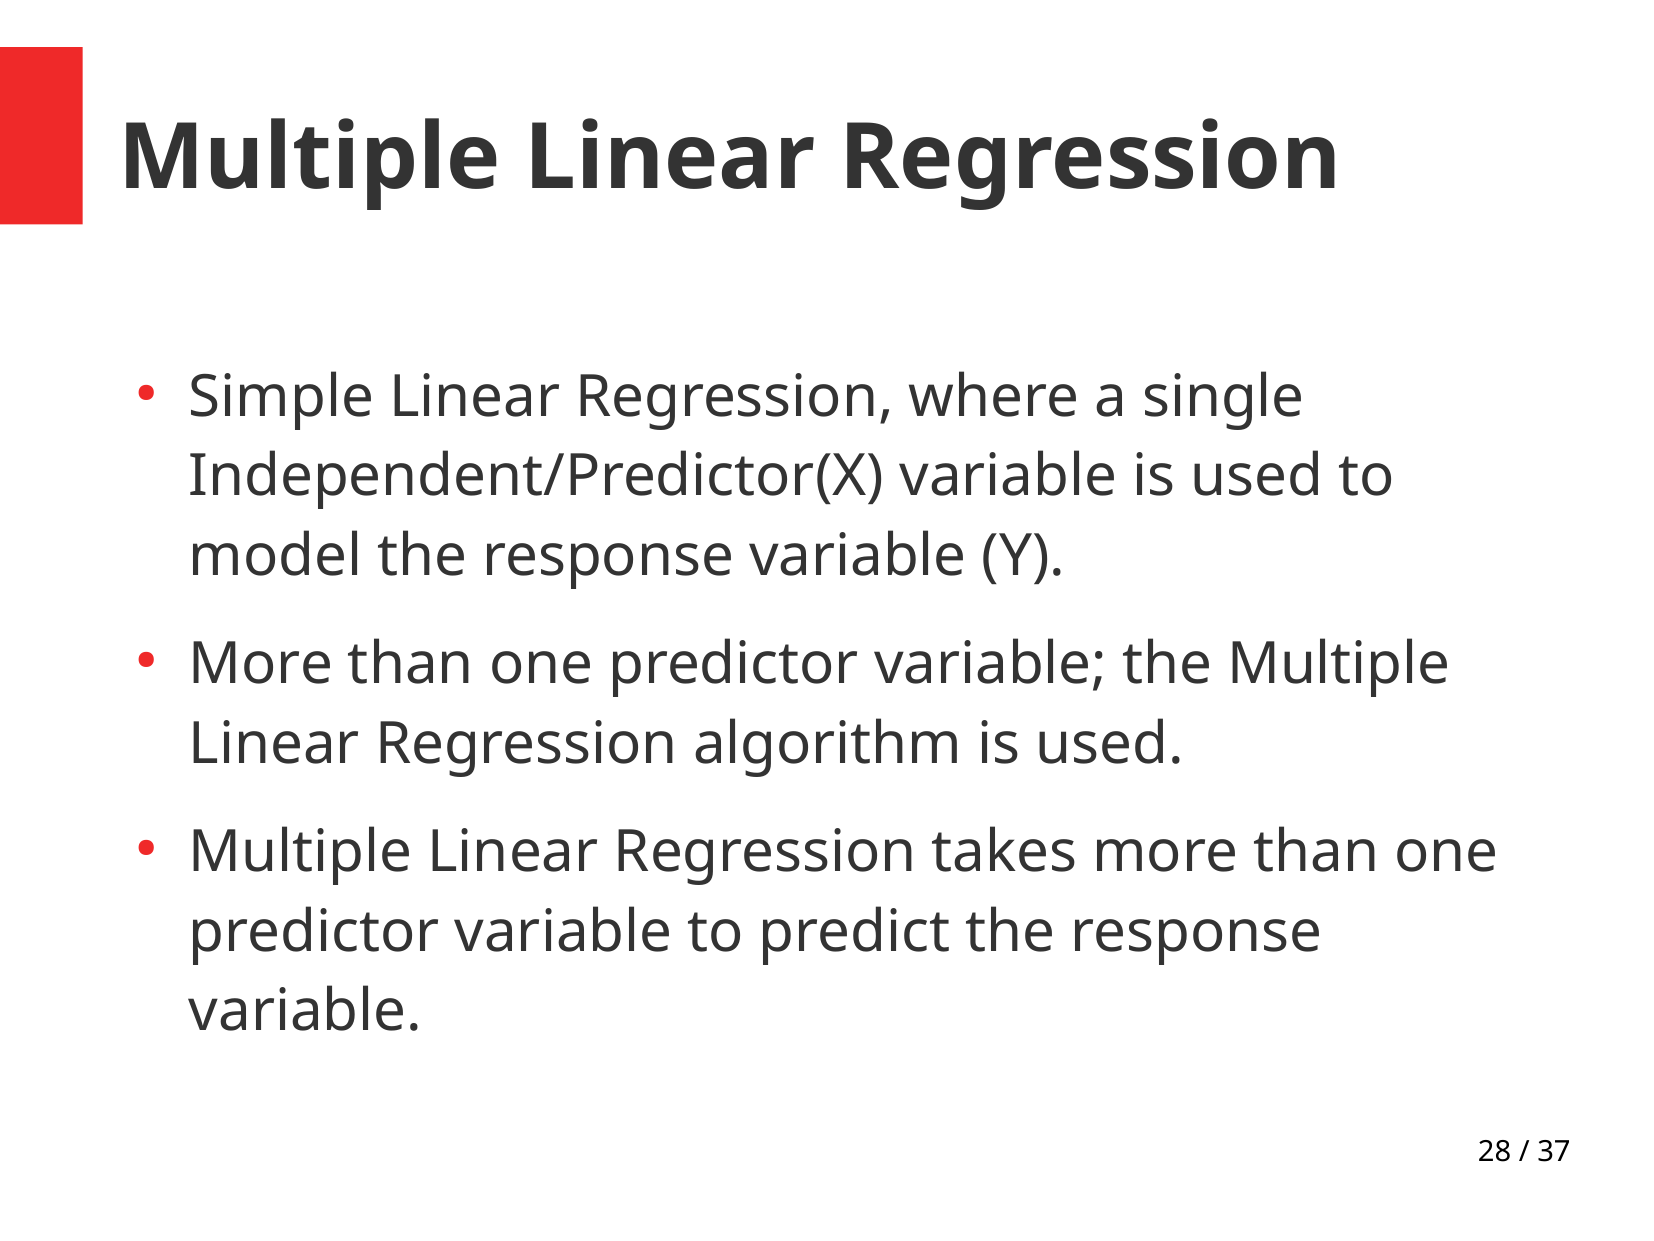

# Multiple Linear Regression
Simple Linear Regression, where a single Independent/Predictor(X) variable is used to model the response variable (Y).
More than one predictor variable; the Multiple Linear Regression algorithm is used.
Multiple Linear Regression takes more than one predictor variable to predict the response variable.
28